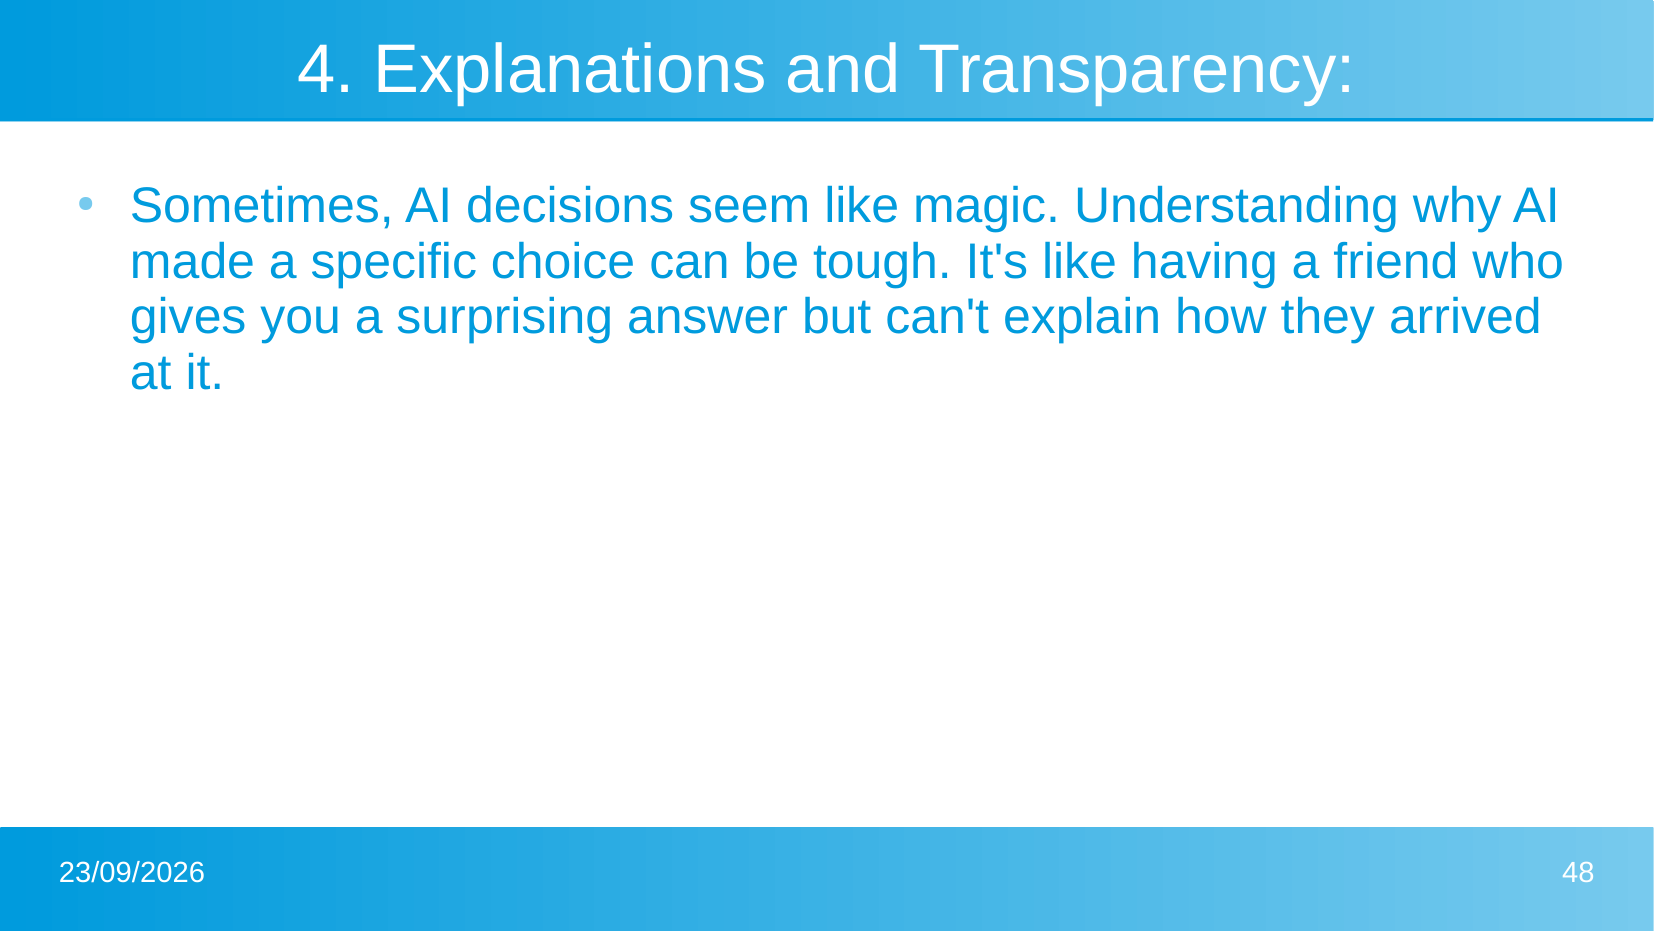

# 4. Explanations and Transparency:
Sometimes, AI decisions seem like magic. Understanding why AI made a specific choice can be tough. It's like having a friend who gives you a surprising answer but can't explain how they arrived at it.
48